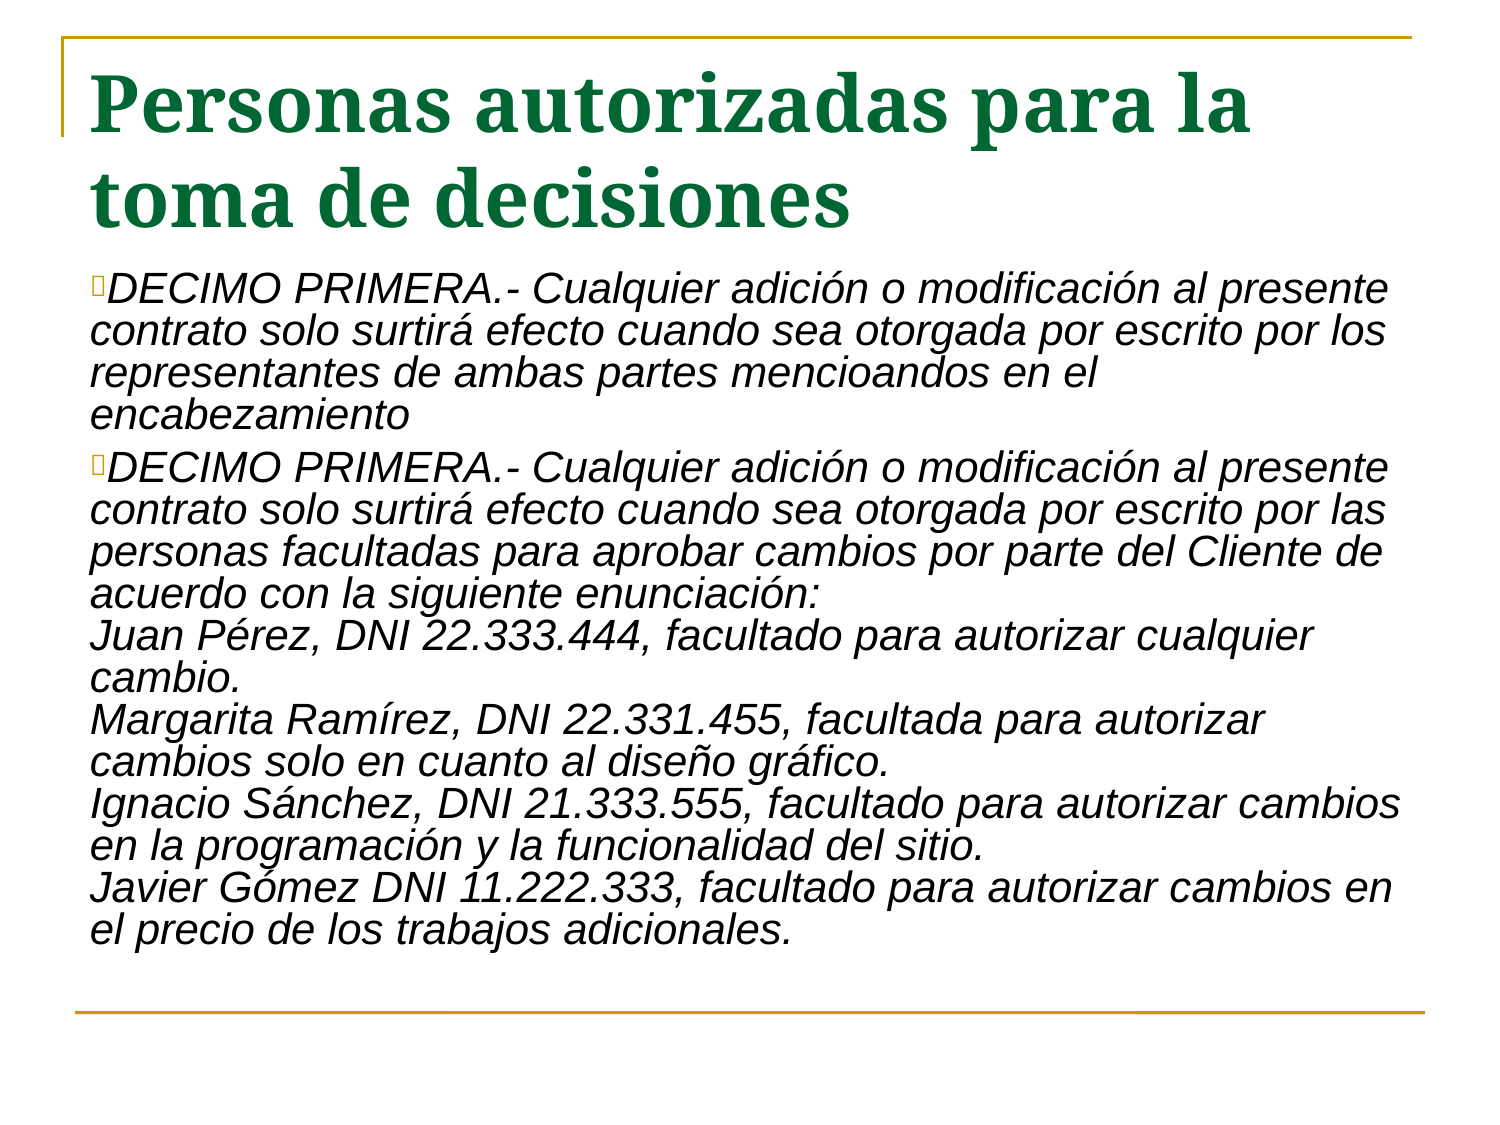

# Personas autorizadas para la toma de decisiones
DECIMO PRIMERA.- Cualquier adición o modificación al presente contrato solo surtirá efecto cuando sea otorgada por escrito por los representantes de ambas partes mencioandos en el encabezamiento
DECIMO PRIMERA.- Cualquier adición o modificación al presente contrato solo surtirá efecto cuando sea otorgada por escrito por las personas facultadas para aprobar cambios por parte del Cliente de acuerdo con la siguiente enunciación:
Juan Pérez, DNI 22.333.444, facultado para autorizar cualquier cambio.
Margarita Ramírez, DNI 22.331.455, facultada para autorizar cambios solo en cuanto al diseño gráfico.
Ignacio Sánchez, DNI 21.333.555, facultado para autorizar cambios en la programación y la funcionalidad del sitio.
Javier Gómez DNI 11.222.333, facultado para autorizar cambios en el precio de los trabajos adicionales.